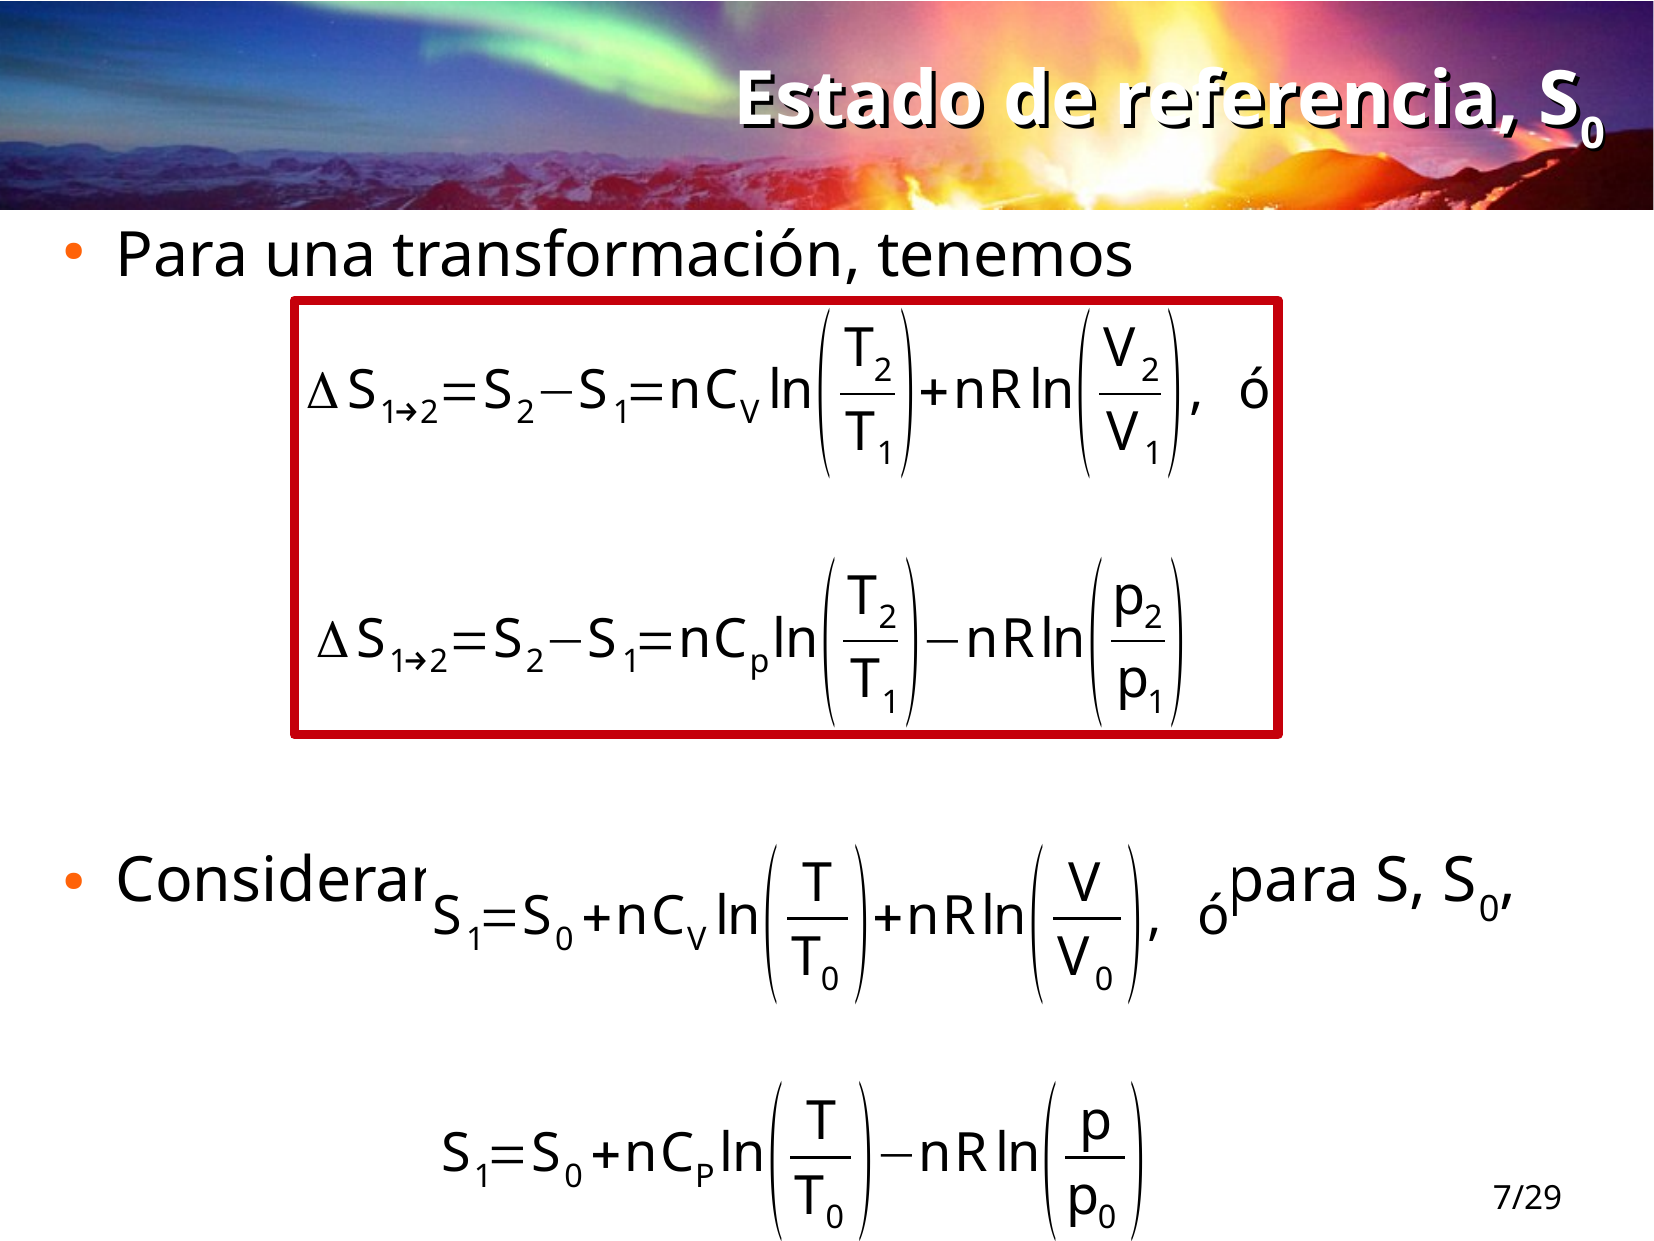

# Estado de referencia, S0
Para una transformación, tenemos
Considerando el estado de referencia para S, S0,
FÍSICA III B
7